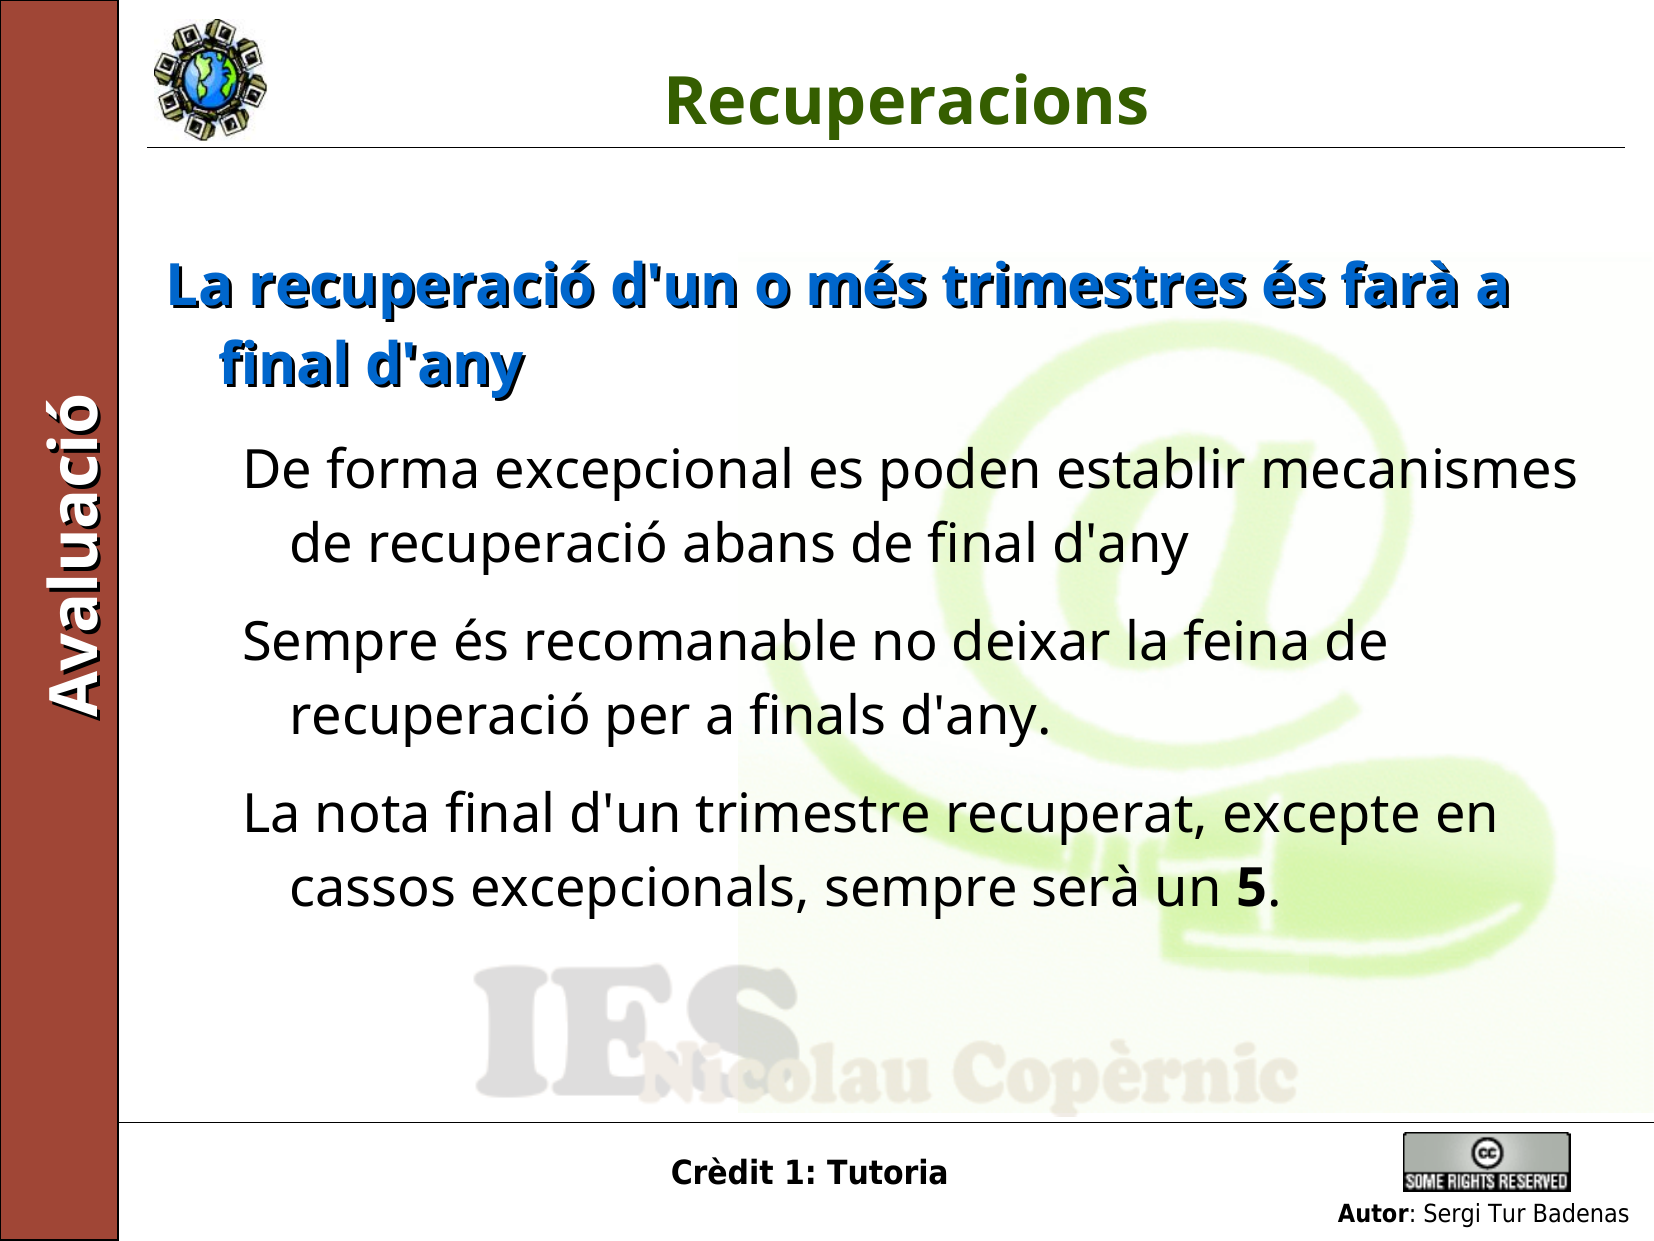

# Recuperacions
La recuperació d'un o més trimestres és farà a final d'any
De forma excepcional es poden establir mecanismes de recuperació abans de final d'any
Sempre és recomanable no deixar la feina de recuperació per a finals d'any.
La nota final d'un trimestre recuperat, excepte en cassos excepcionals, sempre serà un 5.